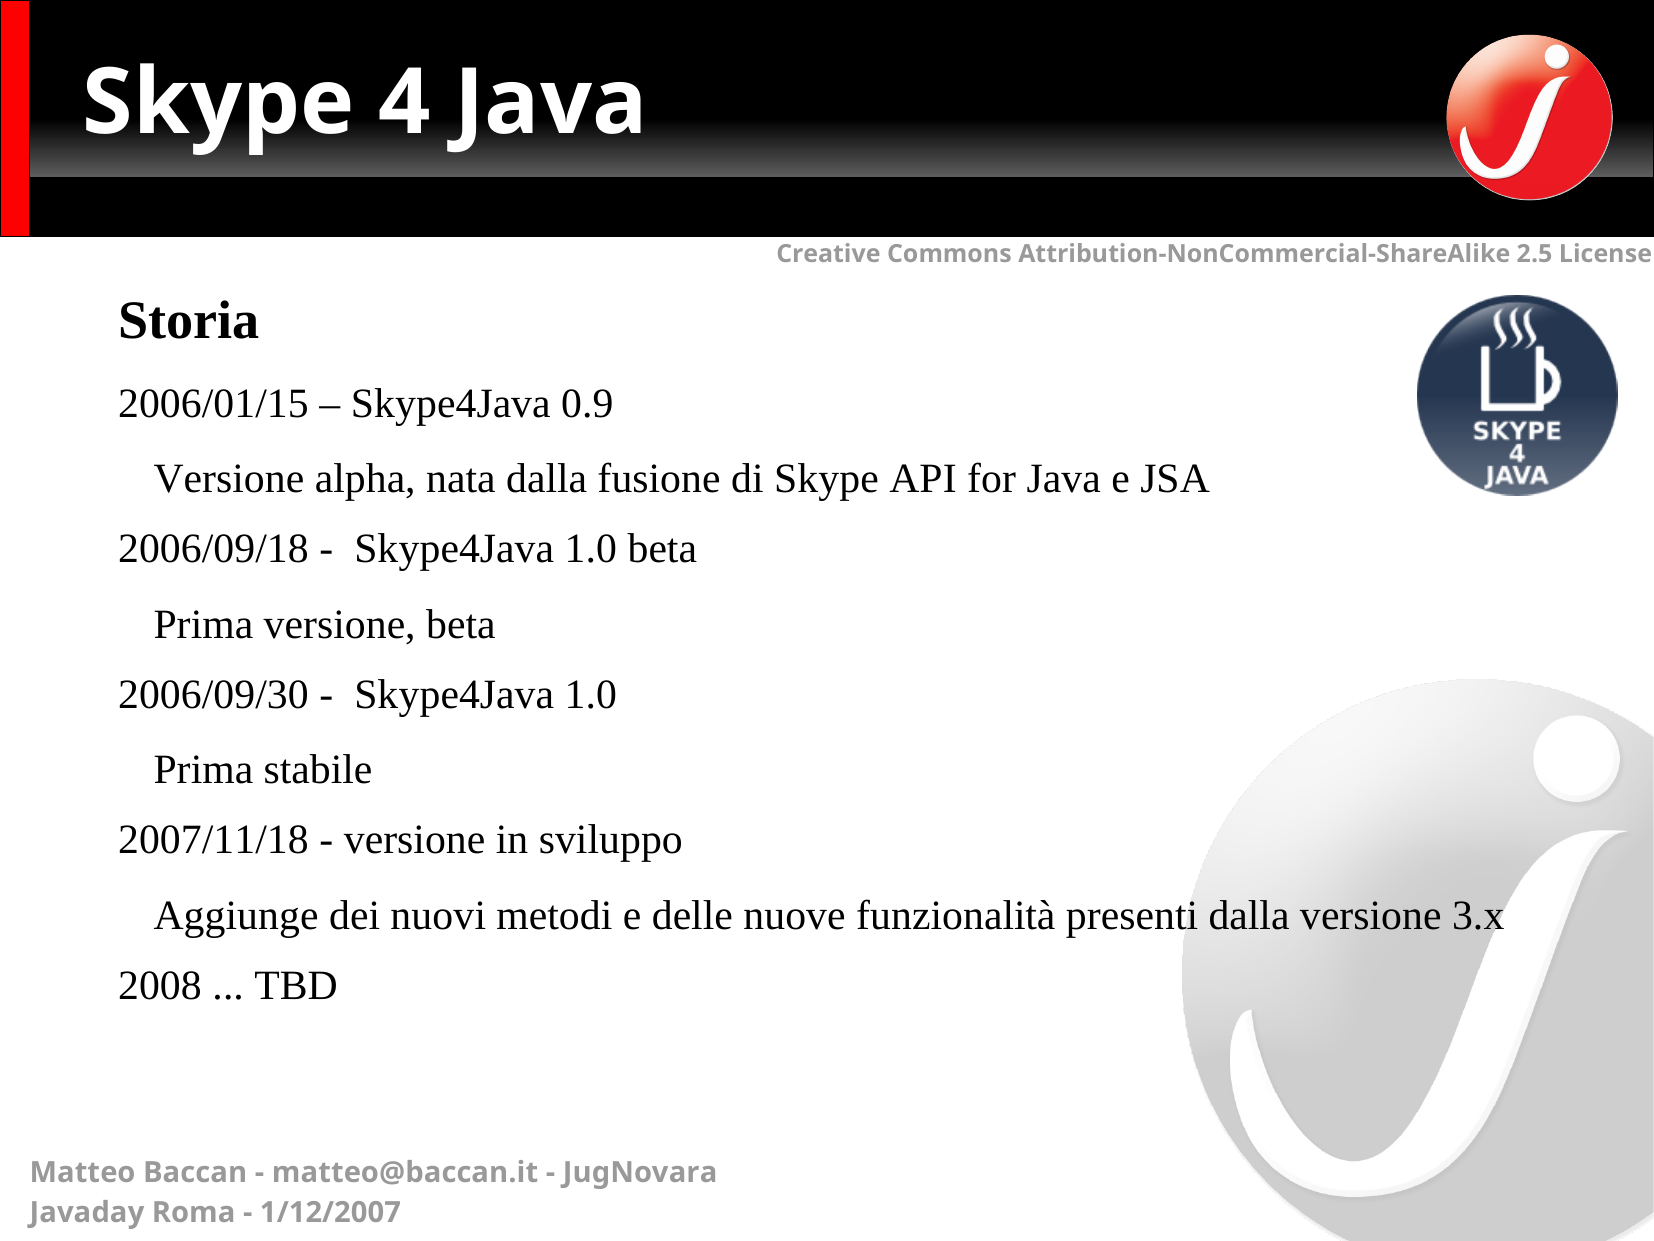

# Skype 4 Java
Storia
2006/01/15 – Skype4Java 0.9
Versione alpha, nata dalla fusione di Skype API for Java e JSA
2006/09/18 - Skype4Java 1.0 beta
Prima versione, beta
2006/09/30 - Skype4Java 1.0
Prima stabile
2007/11/18 - versione in sviluppo
Aggiunge dei nuovi metodi e delle nuove funzionalità presenti dalla versione 3.x
2008 ... TBD